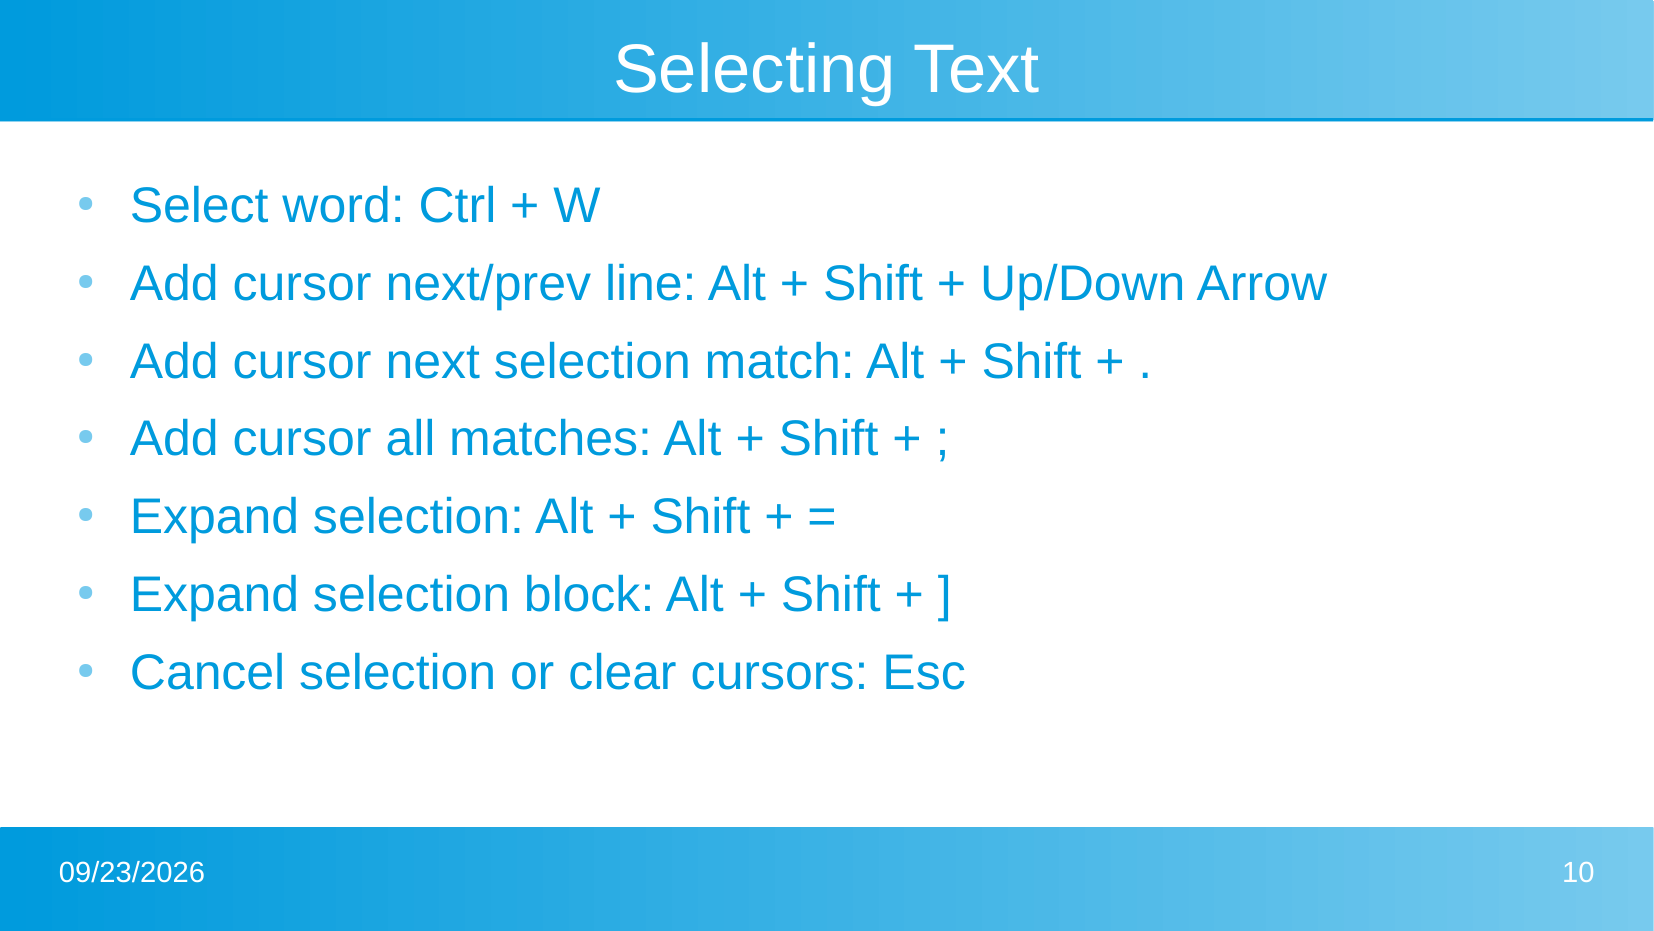

# Selecting Text
Select word: Ctrl + W
Add cursor next/prev line: Alt + Shift + Up/Down Arrow
Add cursor next selection match: Alt + Shift + .
Add cursor all matches: Alt + Shift + ;
Expand selection: Alt + Shift + =
Expand selection block: Alt + Shift + ]
Cancel selection or clear cursors: Esc
10